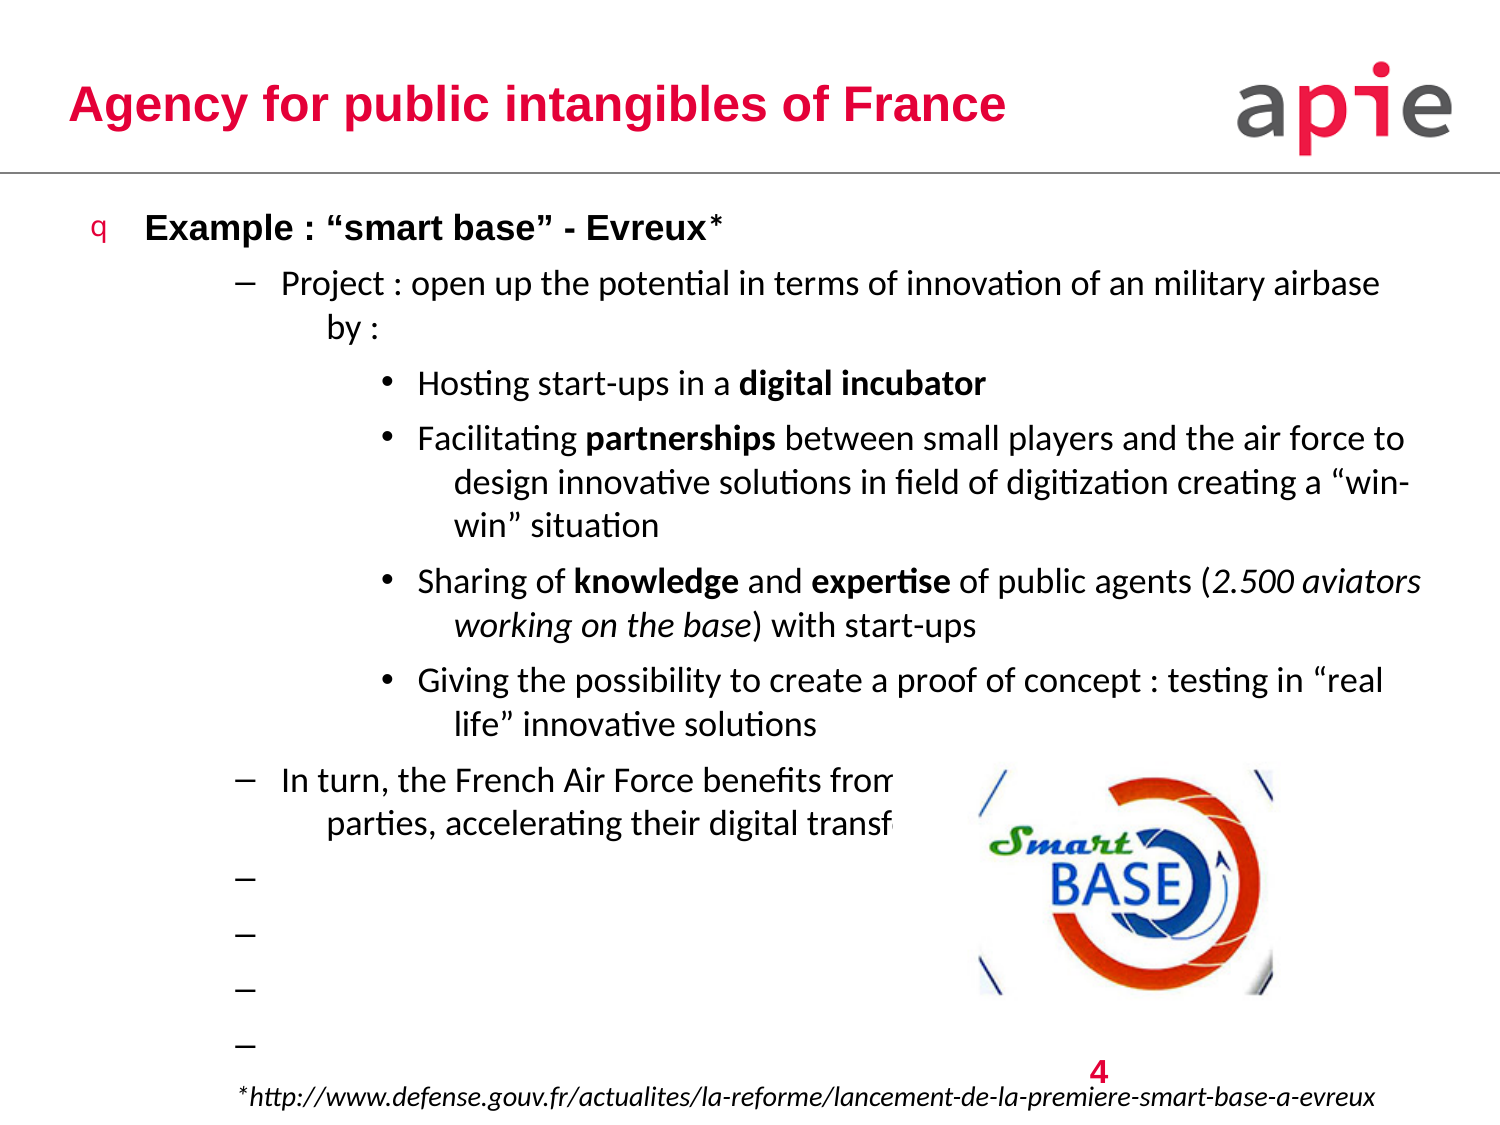

Agency for public intangibles of France
# Example : “smart base” - Evreux*
Project : open up the potential in terms of innovation of an military airbase by :
Hosting start-ups in a digital incubator
Facilitating partnerships between small players and the air force to design innovative solutions in field of digitization creating a “win-win” situation
Sharing of knowledge and expertise of public agents (2.500 aviators working on the base) with start-ups
Giving the possibility to create a proof of concept : testing in “real life” innovative solutions
In turn, the French Air Force benefits from innovations created by third parties, accelerating their digital transformation
*http://www.defense.gouv.fr/actualites/la-reforme/lancement-de-la-premiere-smart-base-a-evreux